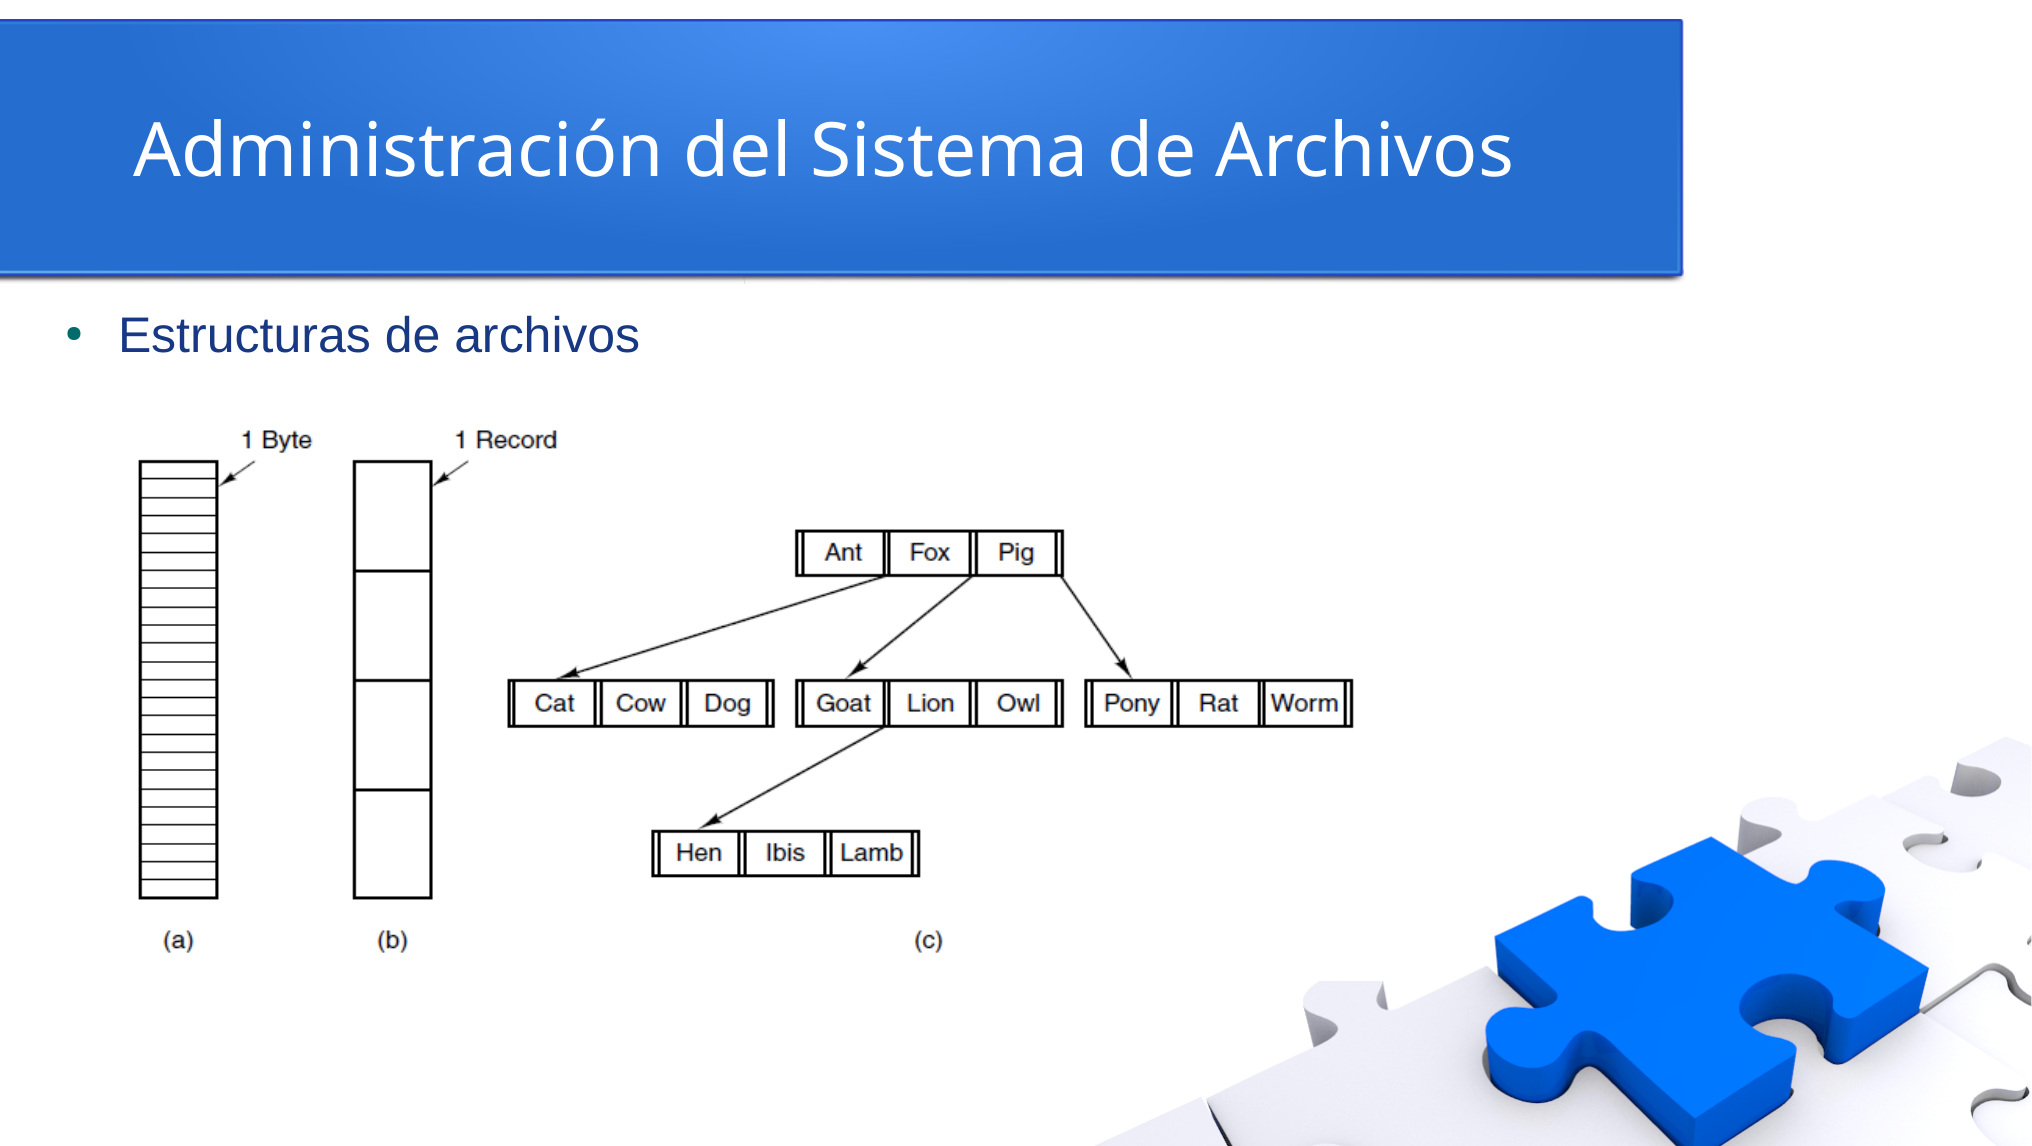

# Administración del Sistema de Archivos
Estructuras de archivos